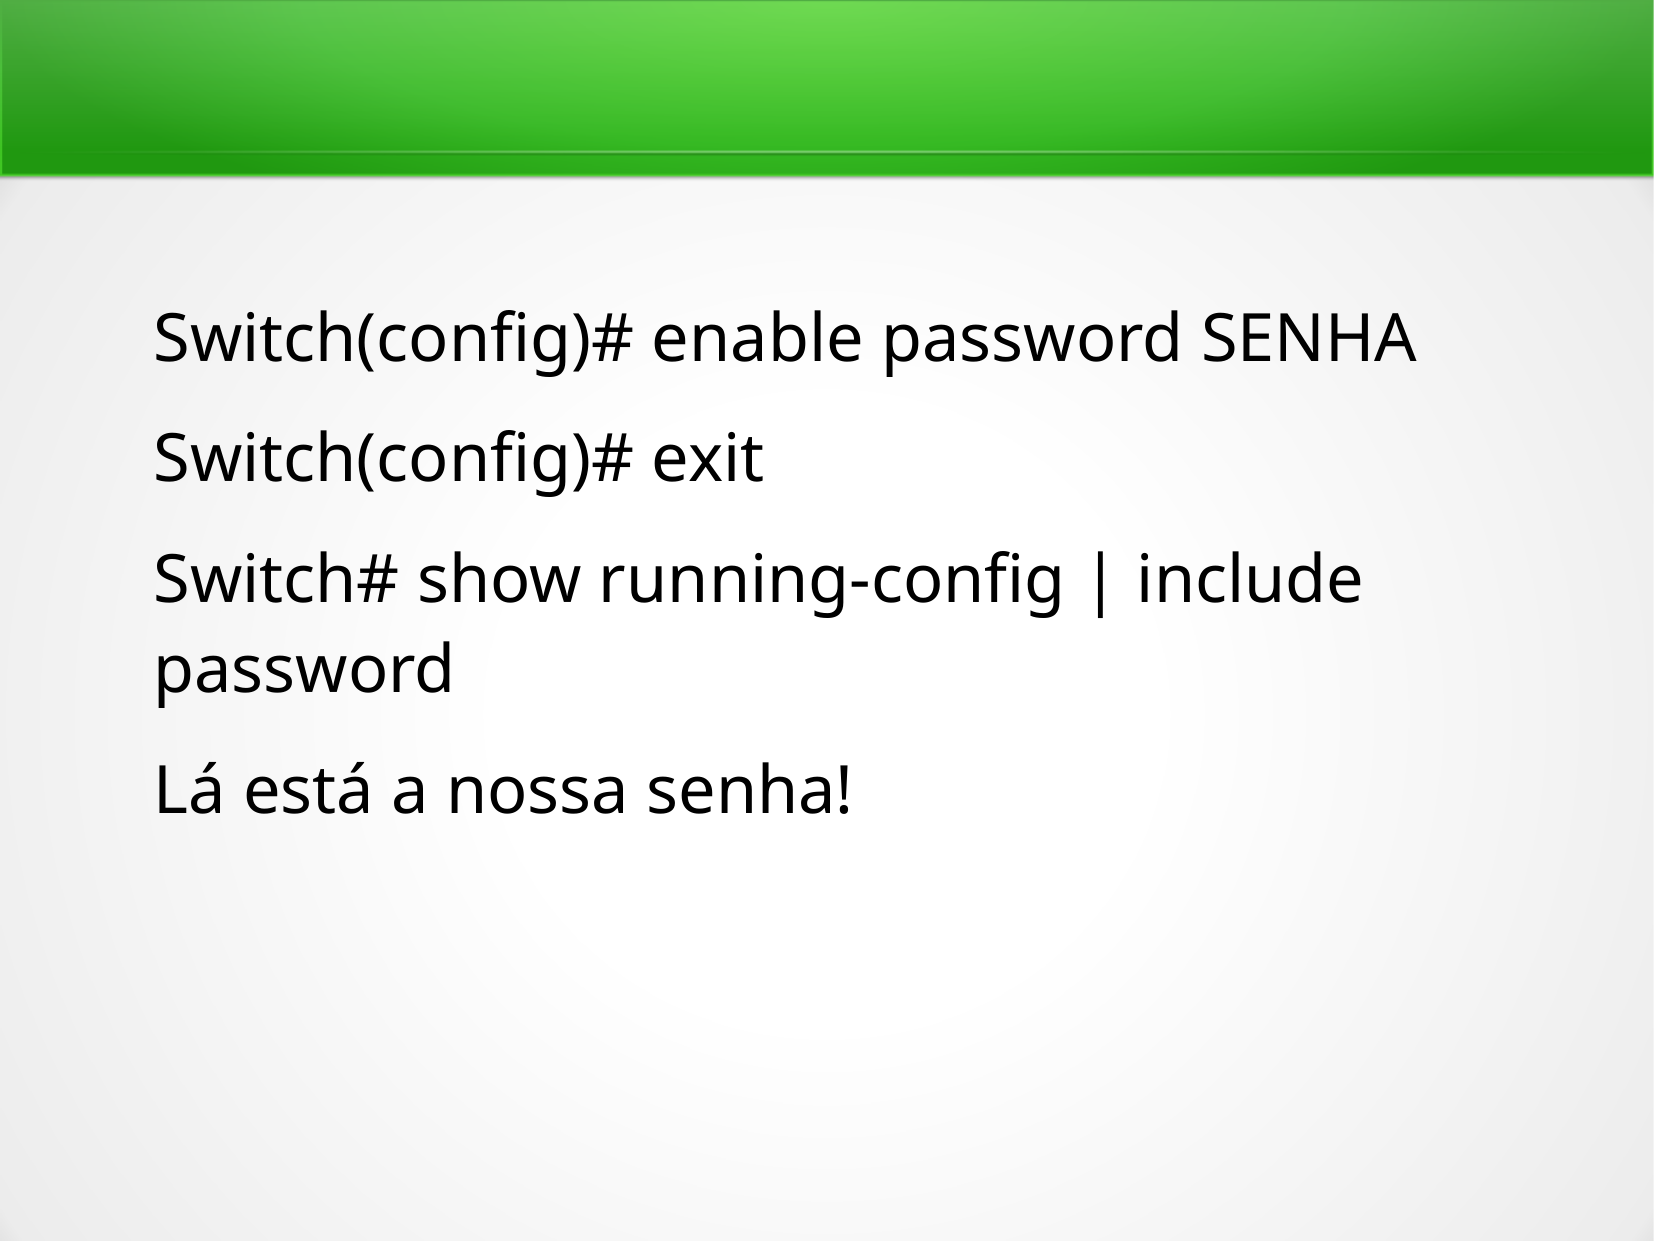

#
Switch(config)# enable password SENHA
Switch(config)# exit
Switch# show running-config | include password
Lá está a nossa senha!